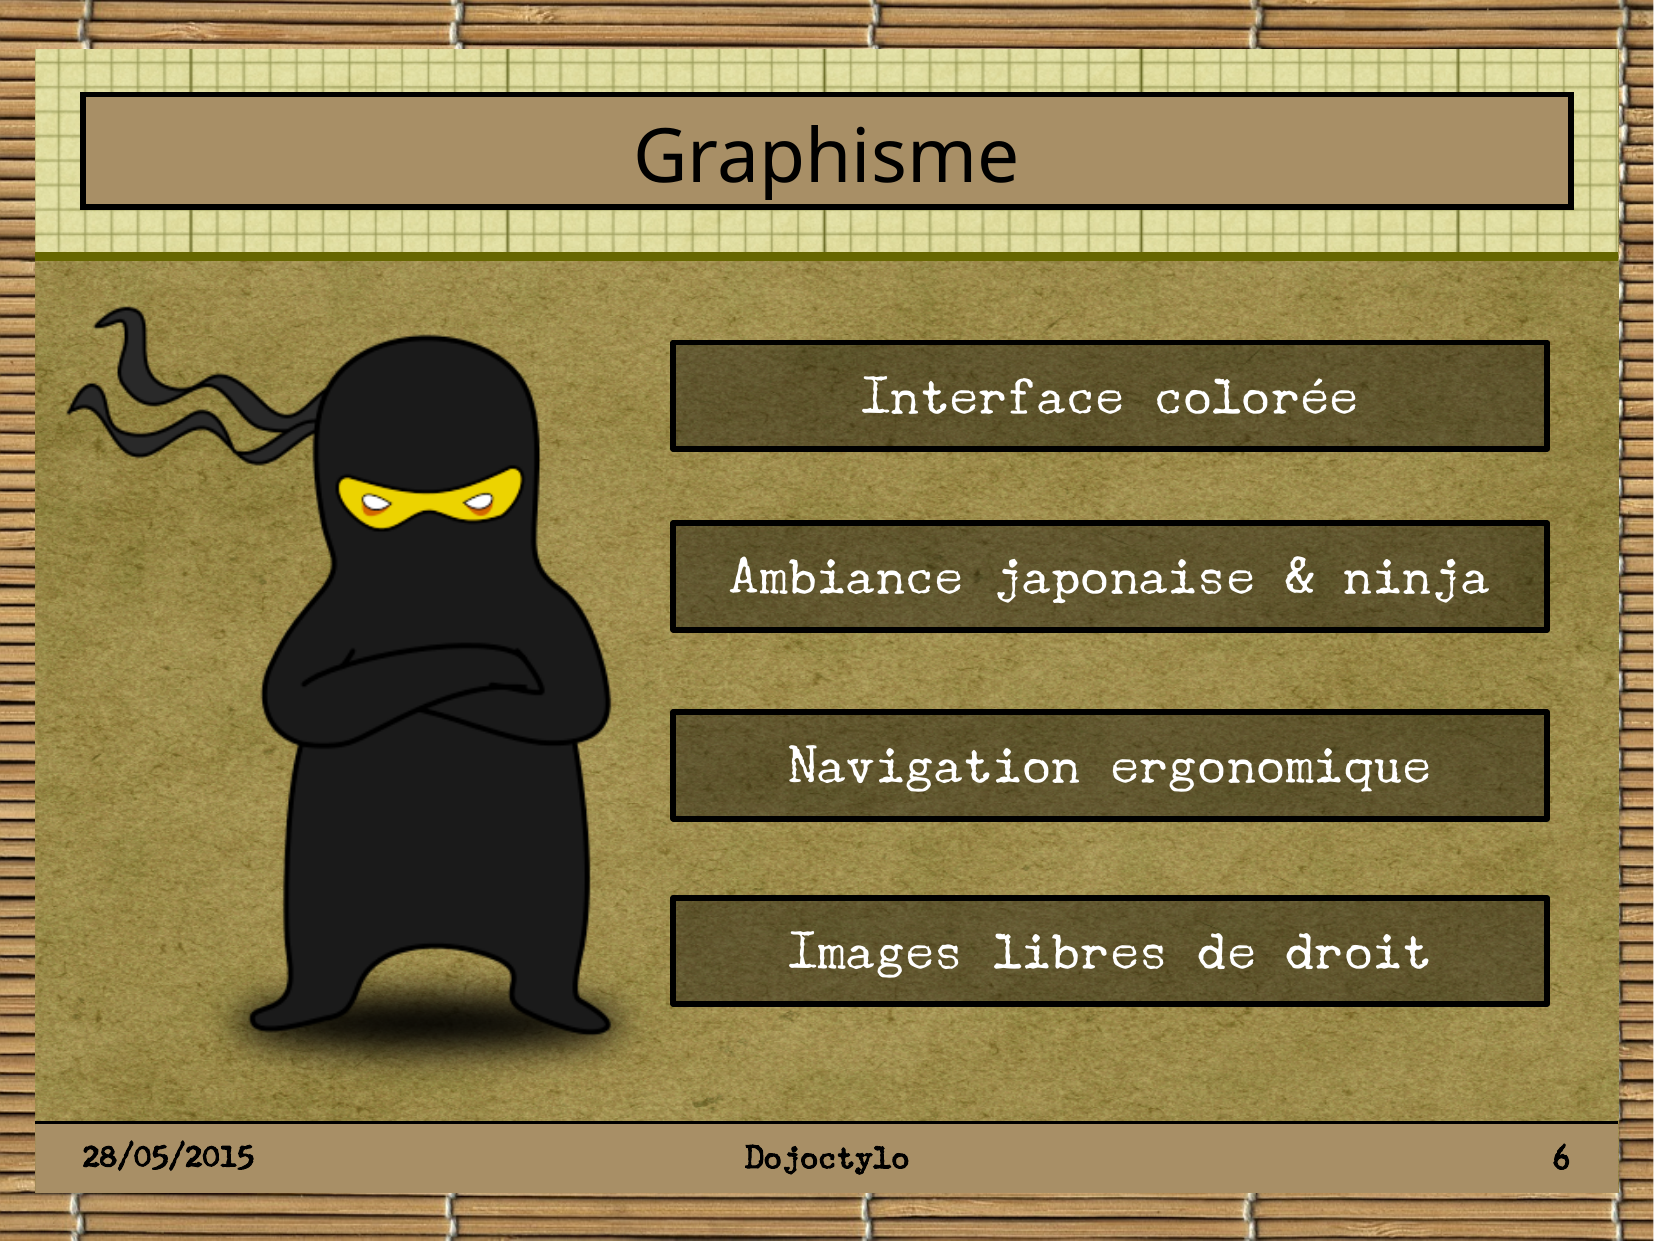

# Graphisme
Interface colorée
Ambiance japonaise & ninja
Navigation ergonomique
Images libres de droit
09/04/2015
Dojoctylo
6